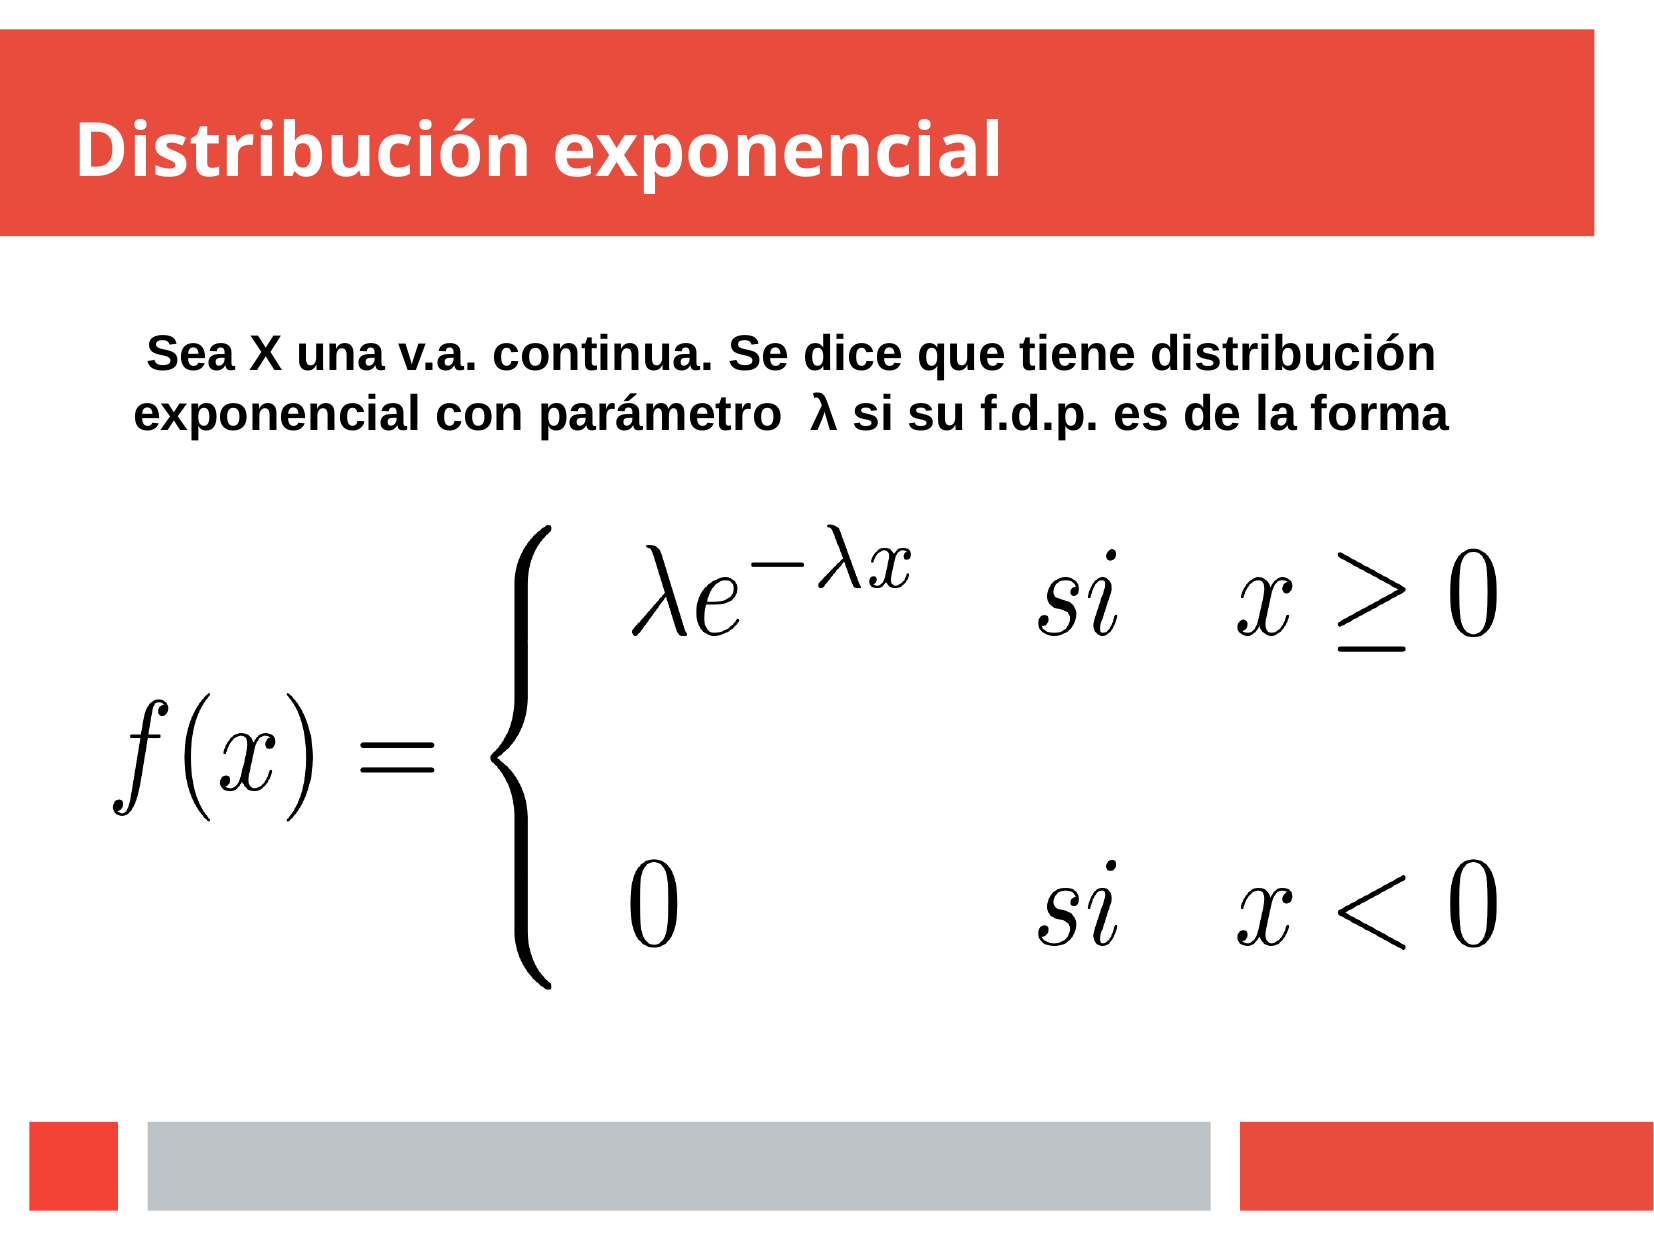

# Distribución exponencial
Sea X una v.a. continua. Se dice que tiene distribución exponencial con parámetro λ si su f.d.p. es de la forma